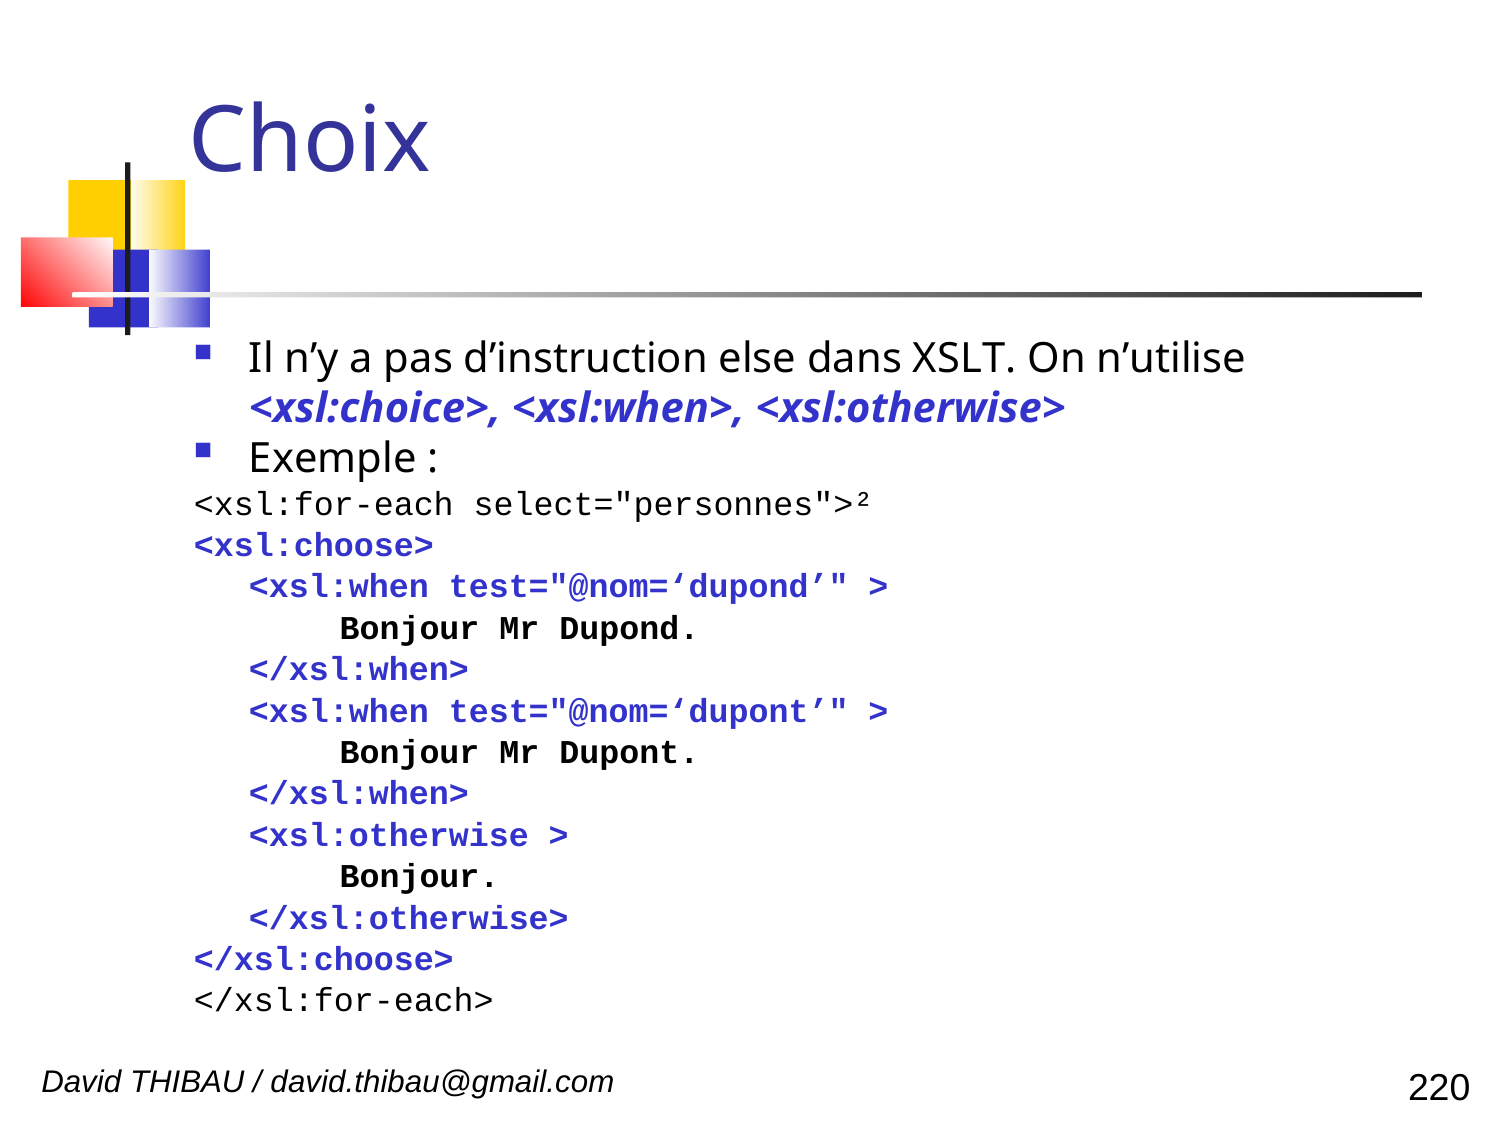

# Choix
Il n’y a pas d’instruction else dans XSLT. On n’utilise <xsl:choice>, <xsl:when>, <xsl:otherwise>
Exemple :
<xsl:for-each select="personnes">²
<xsl:choose>
	<xsl:when test="@nom=‘dupond’" >
			Bonjour Mr Dupond.
	</xsl:when>
	<xsl:when test="@nom=‘dupont’" >
			Bonjour Mr Dupont.
	</xsl:when>
	<xsl:otherwise >
			Bonjour.
	</xsl:otherwise>
</xsl:choose>
</xsl:for-each>